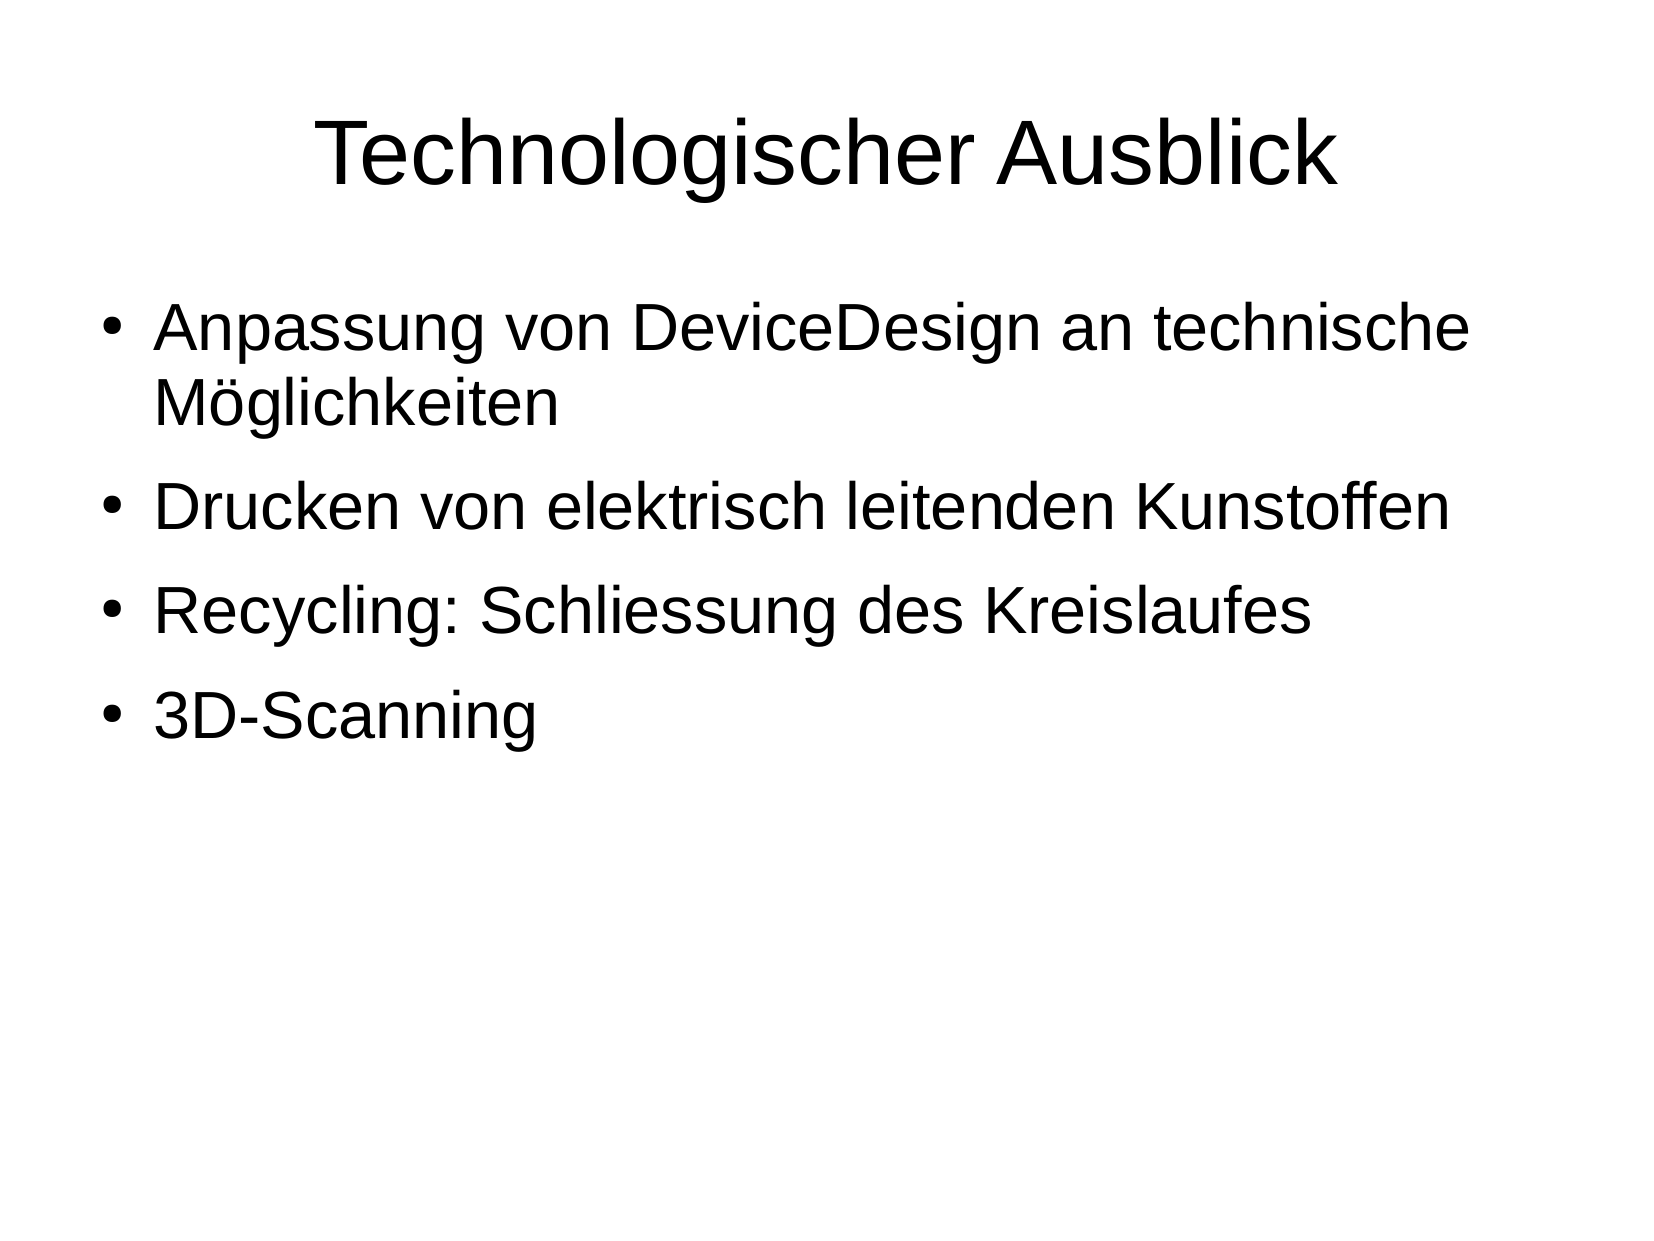

# Technologischer Ausblick
Anpassung von DeviceDesign an technische Möglichkeiten
Drucken von elektrisch leitenden Kunstoffen
Recycling: Schliessung des Kreislaufes
3D-Scanning